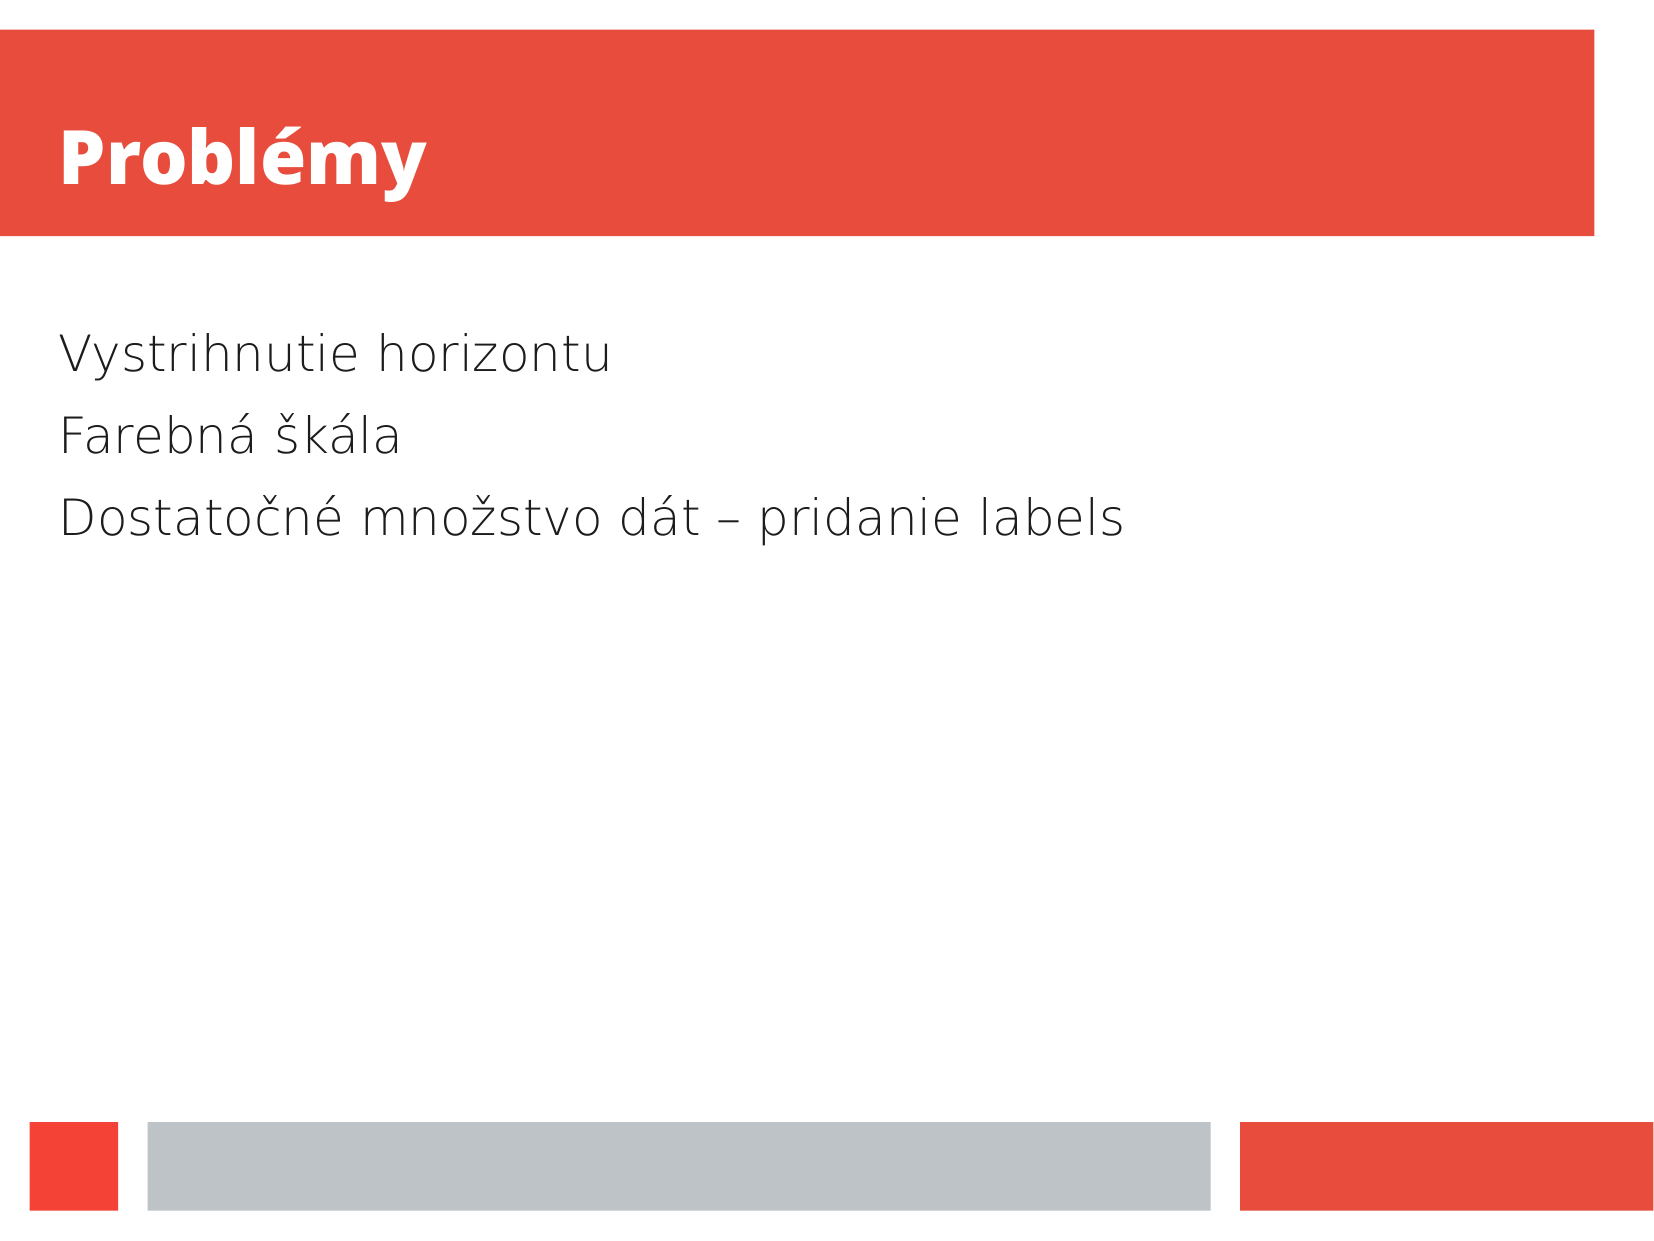

# Problémy
Vystrihnutie horizontu
Farebná škála
Dostatočné množstvo dát – pridanie labels